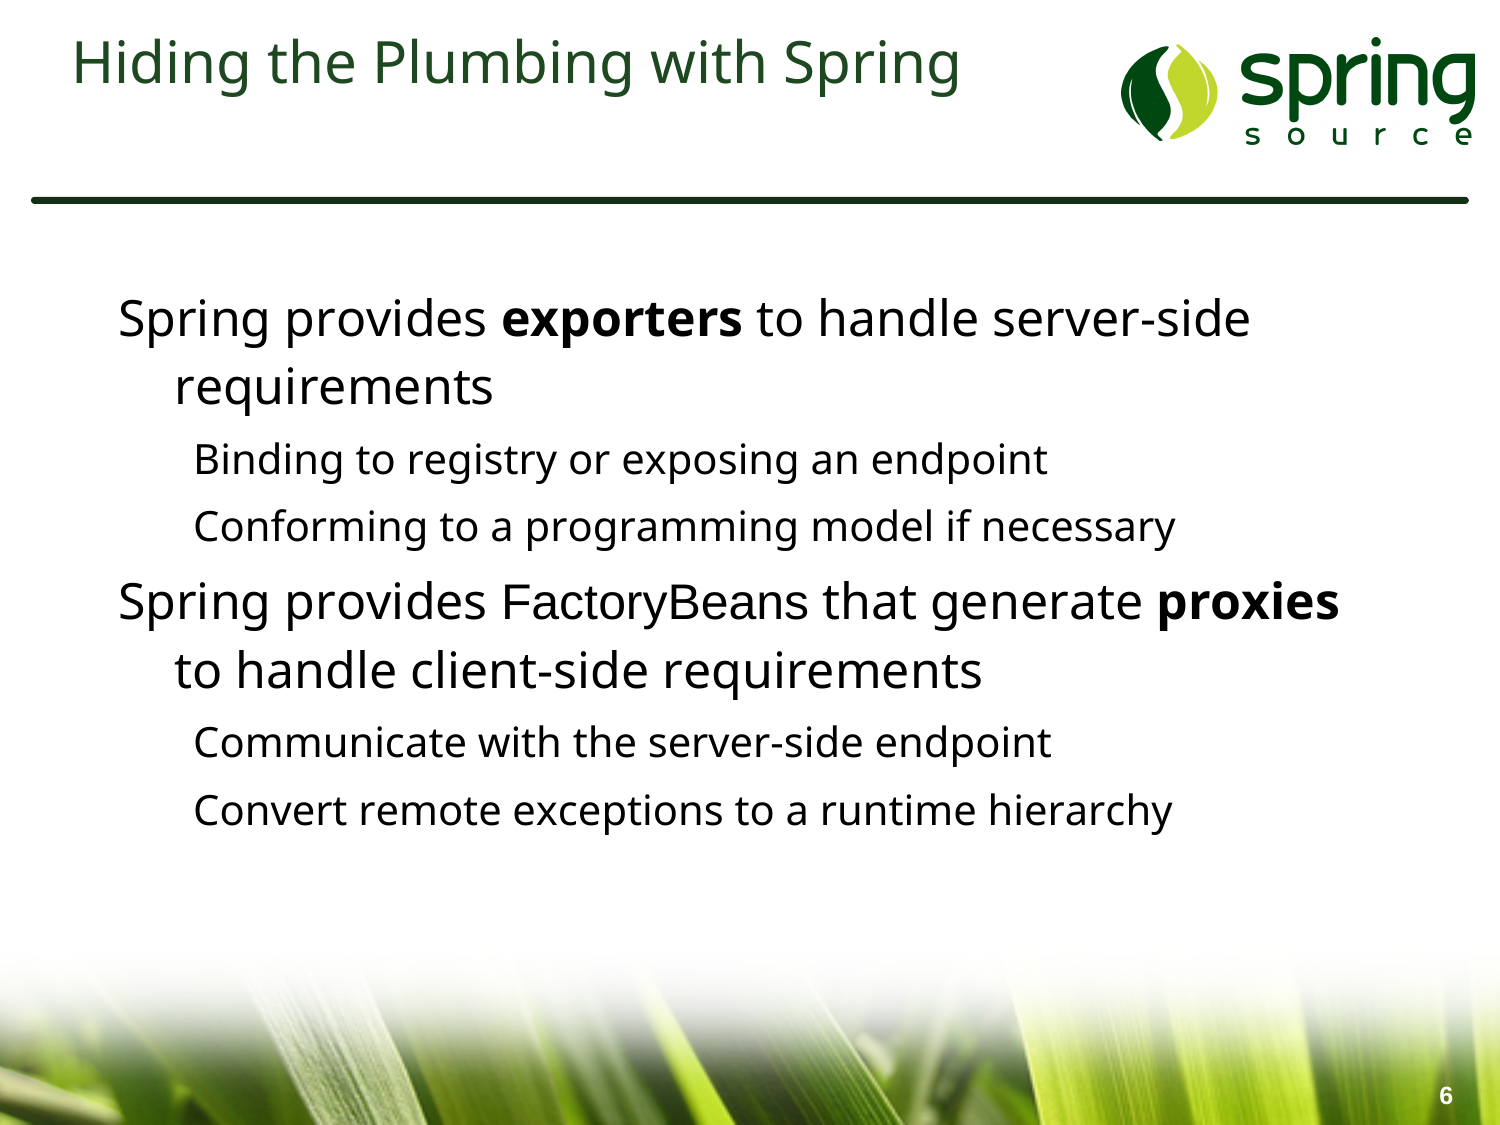

# Hiding the Plumbing with Spring
Spring provides exporters to handle server-side requirements
Binding to registry or exposing an endpoint
Conforming to a programming model if necessary
Spring provides FactoryBeans that generate proxies to handle client-side requirements
Communicate with the server-side endpoint
Convert remote exceptions to a runtime hierarchy